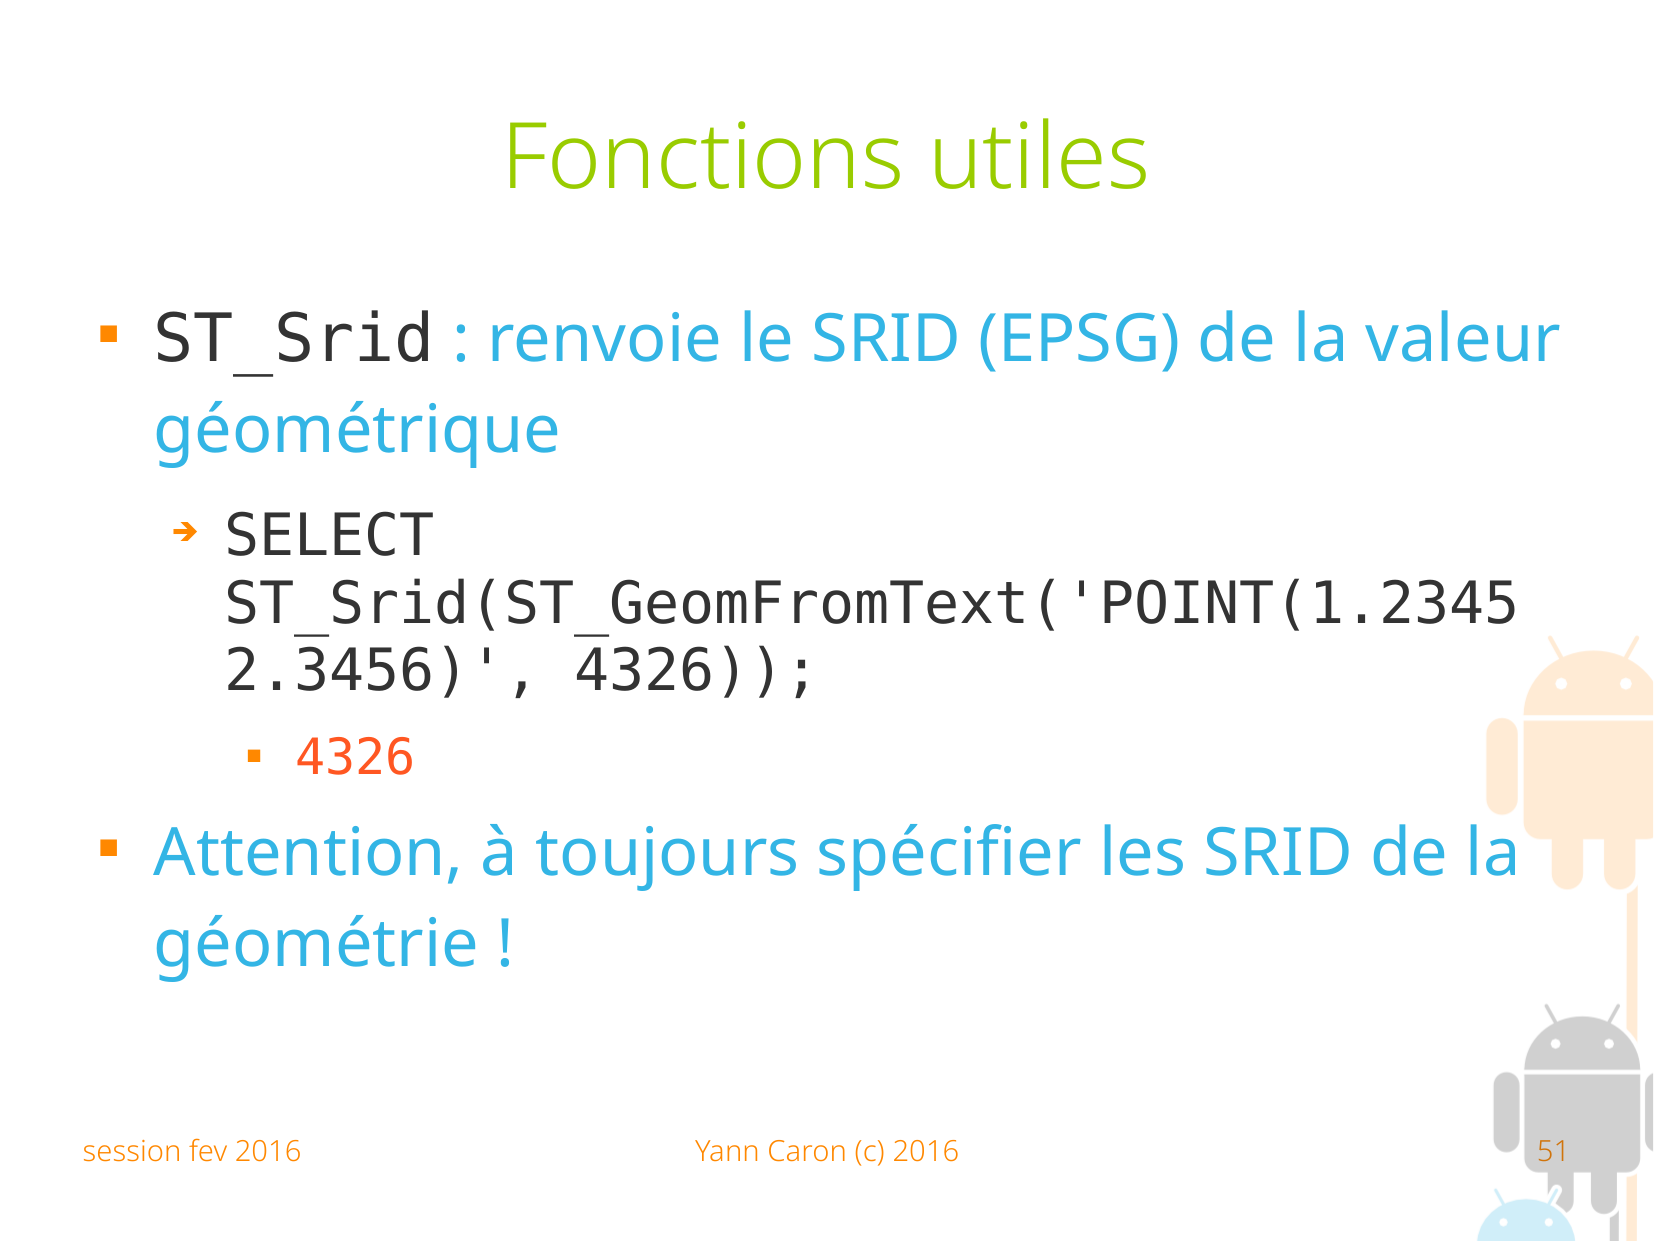

# Fonctions utiles
ST_Srid : renvoie le SRID (EPSG) de la valeur géométrique
SELECT ST_Srid(ST_GeomFromText('POINT(1.2345 2.3456)', 4326));
4326
Attention, à toujours spécifier les SRID de la géométrie !
session fev 2016
Yann Caron (c) 2016
51